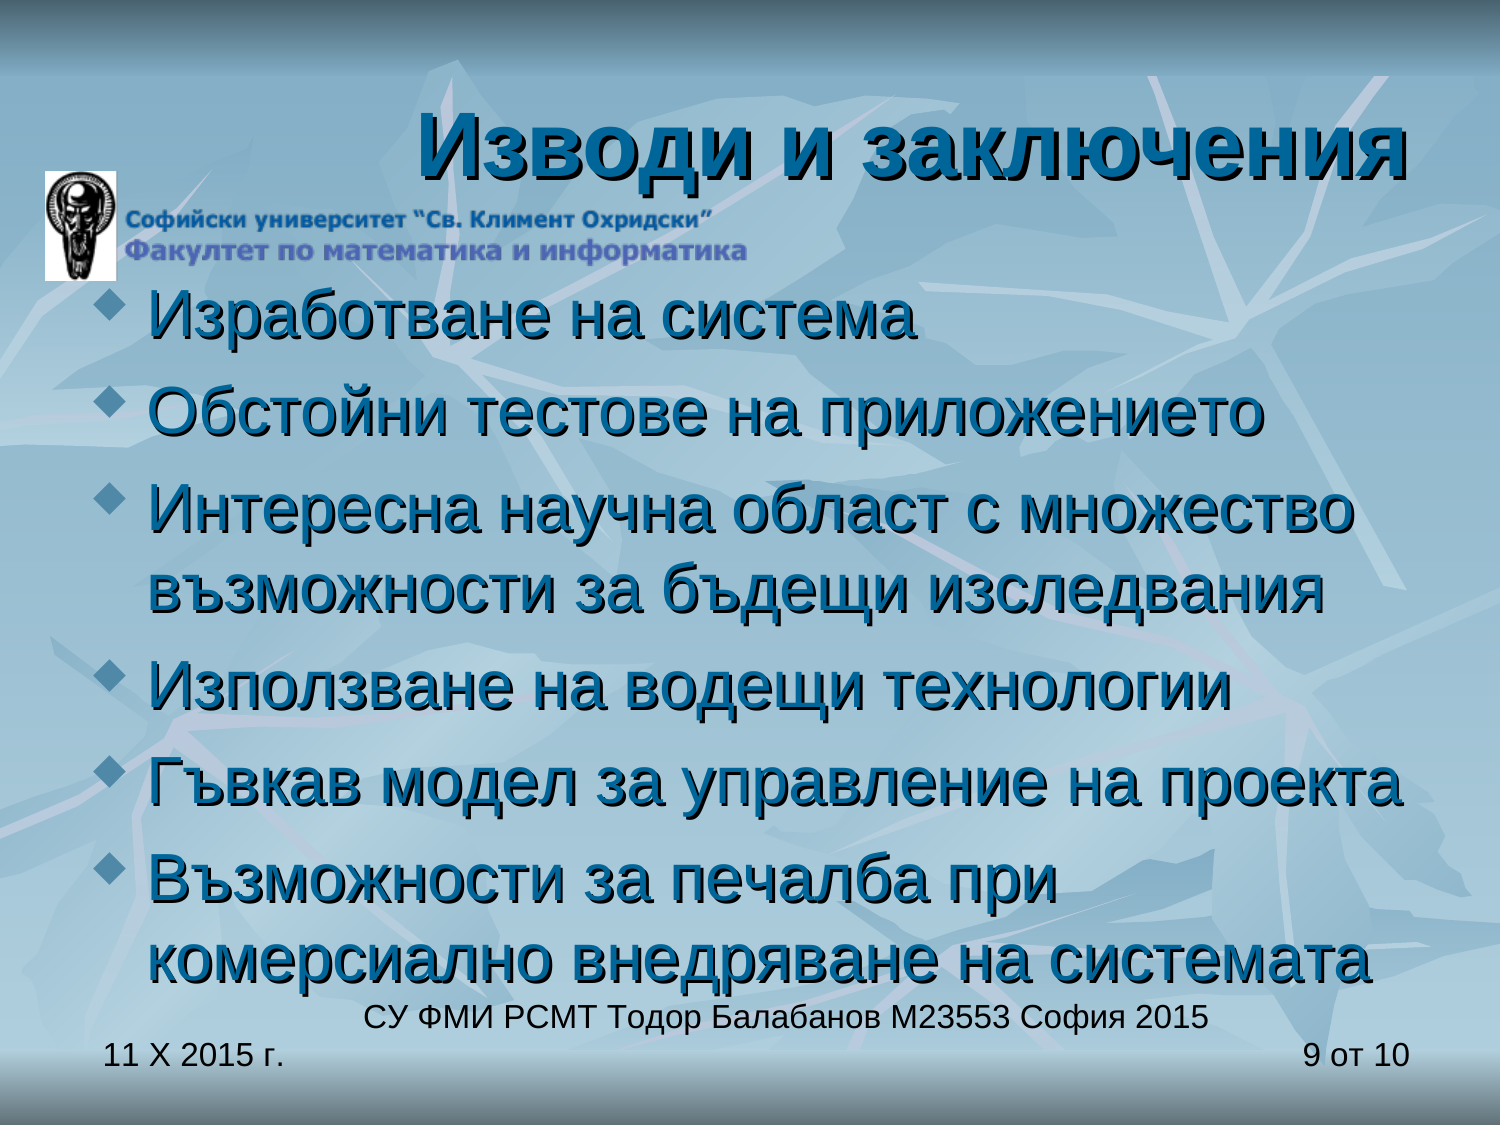

# Изводи и заключения
Изработване на система
Обстойни тестове на приложението
Интересна научна област с множество възможности за бъдещи изследвания
Използване на водещи технологии
Гъвкав модел за управление на проекта
Възможности за печалба при комерсиално внедряване на системата
СУ ФМИ РСМТ Тодор Балабанов М23553 София 2015
11 X 2015 г.
9